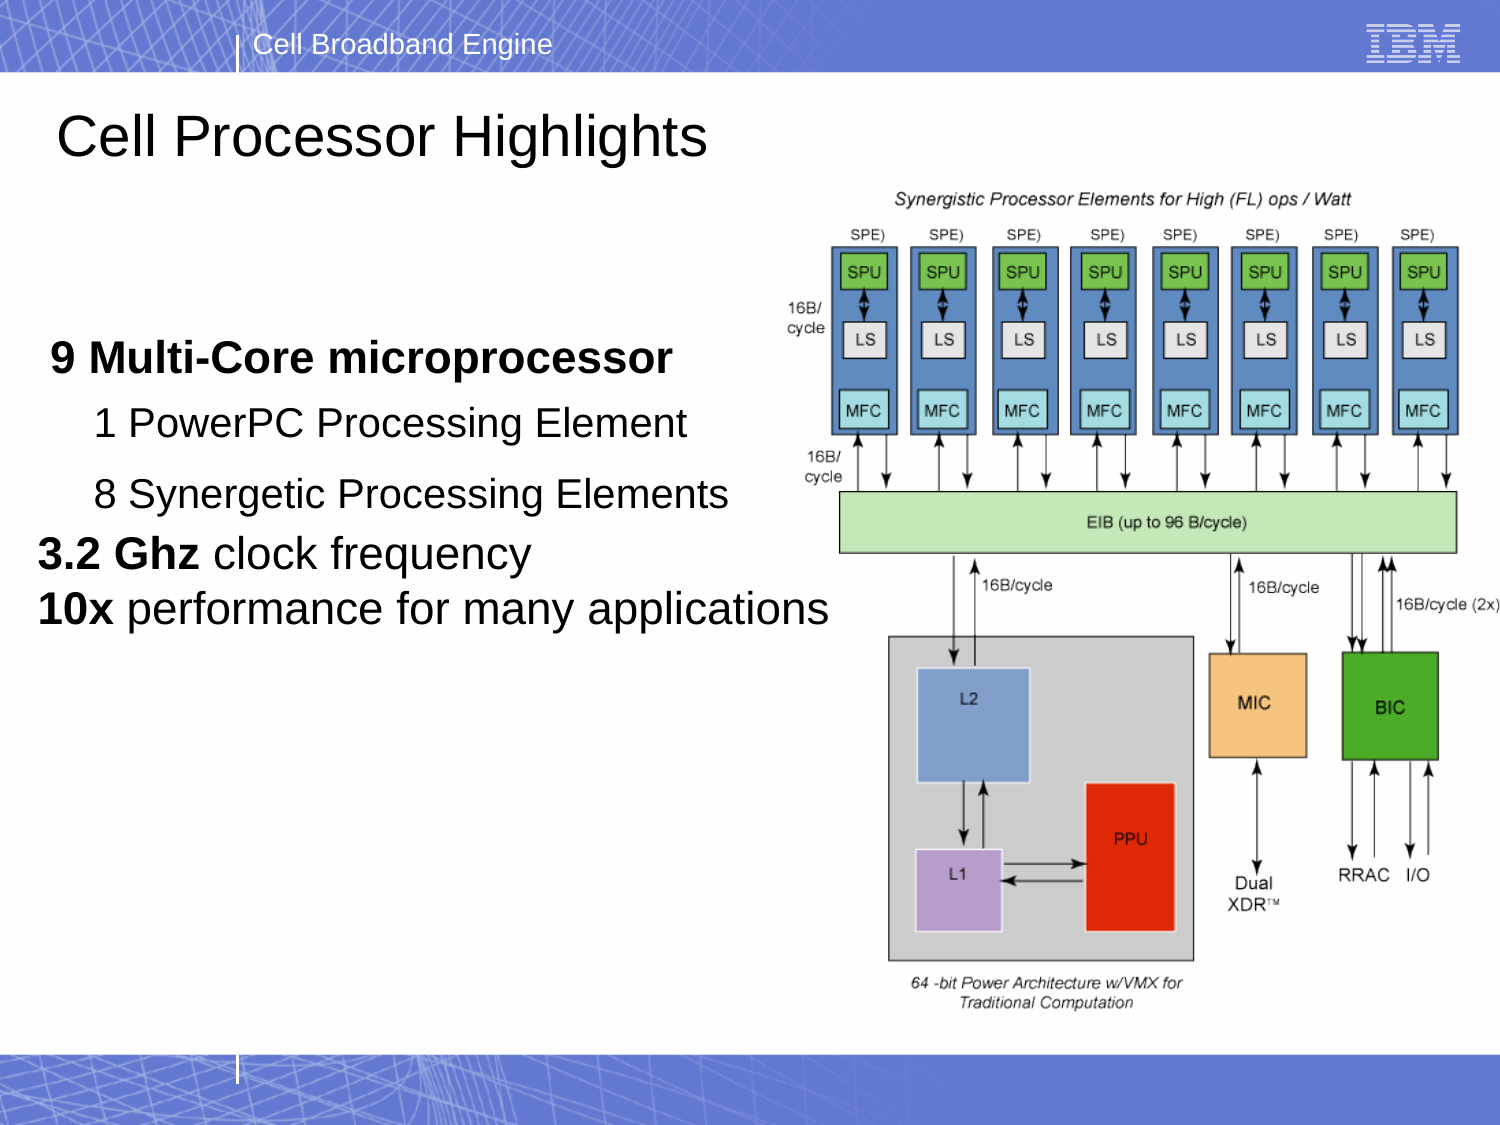

# Cell Processor Highlights
 9 Multi-Core microprocessor
 1 PowerPC Processing Element
 8 Synergetic Processing Elements
3.2 Ghz clock frequency
10x performance for many applications